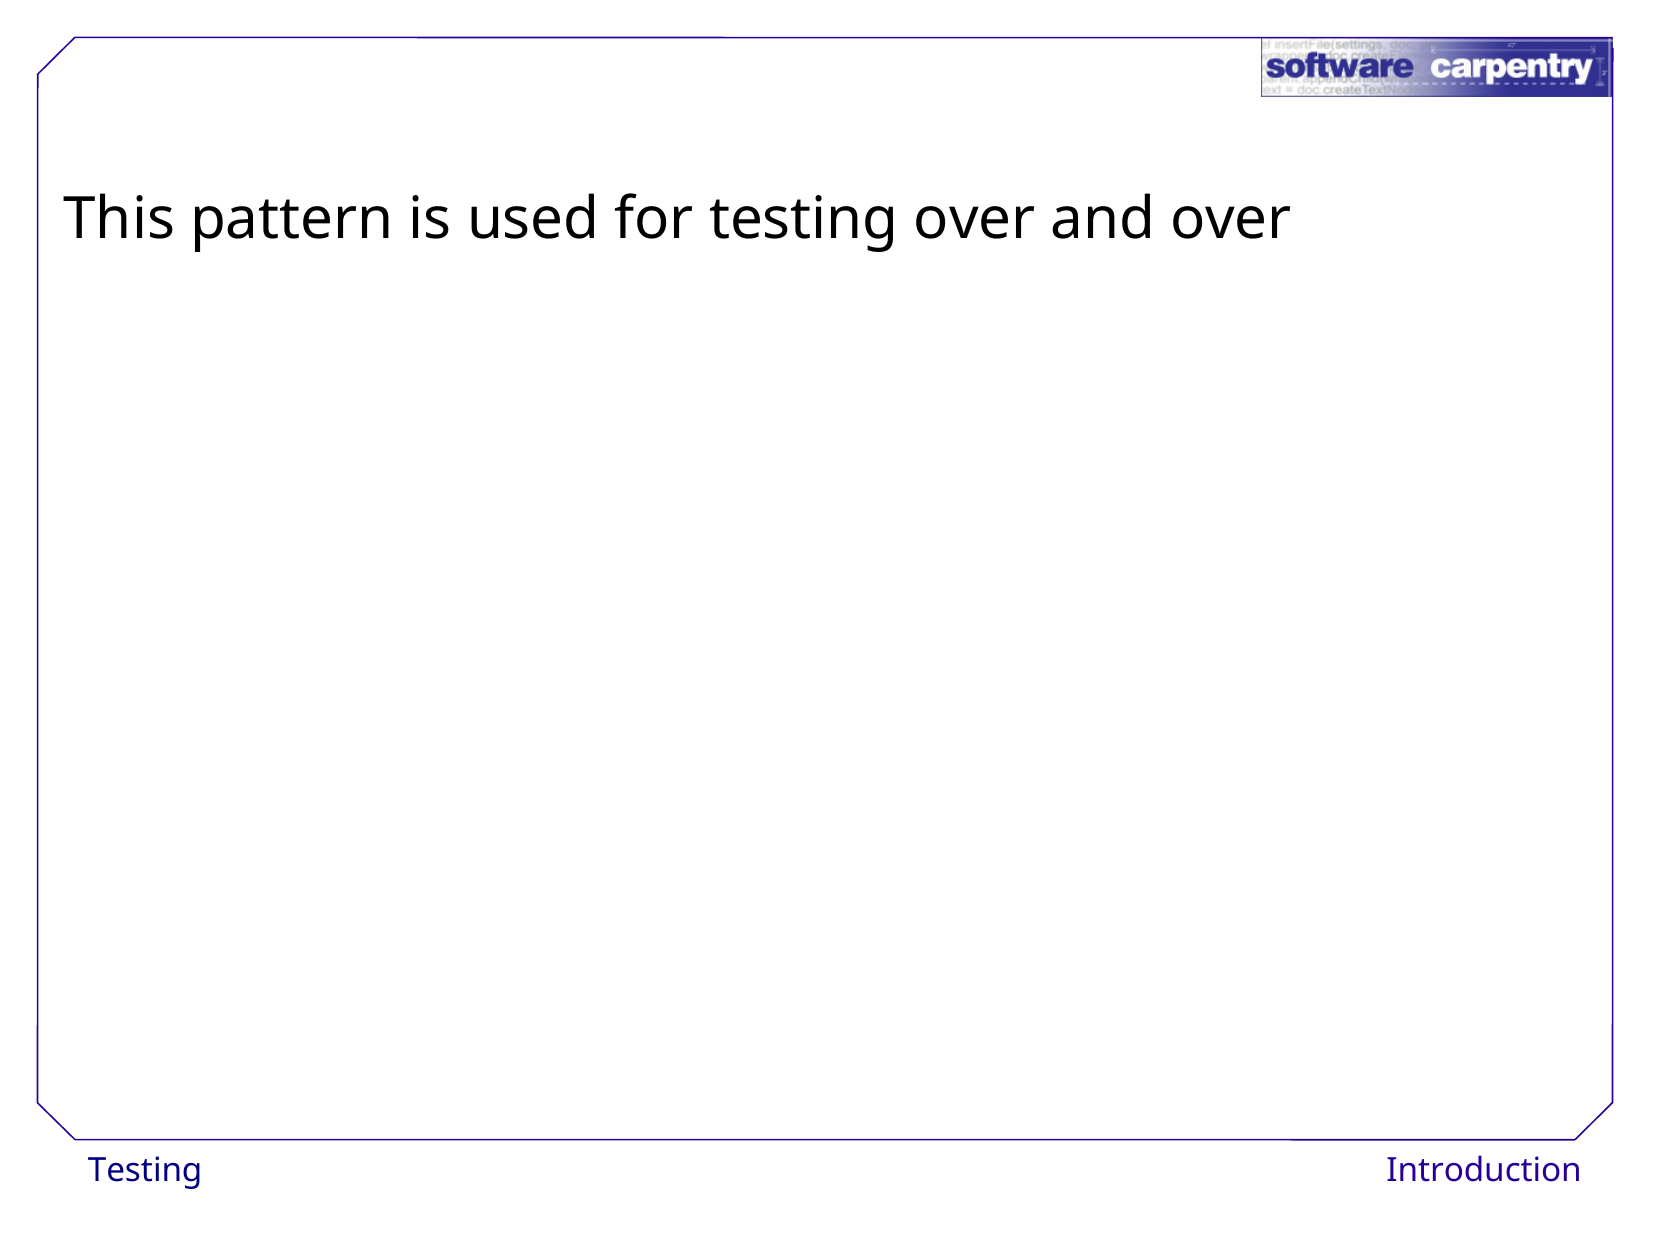

This pattern is used for testing over and over